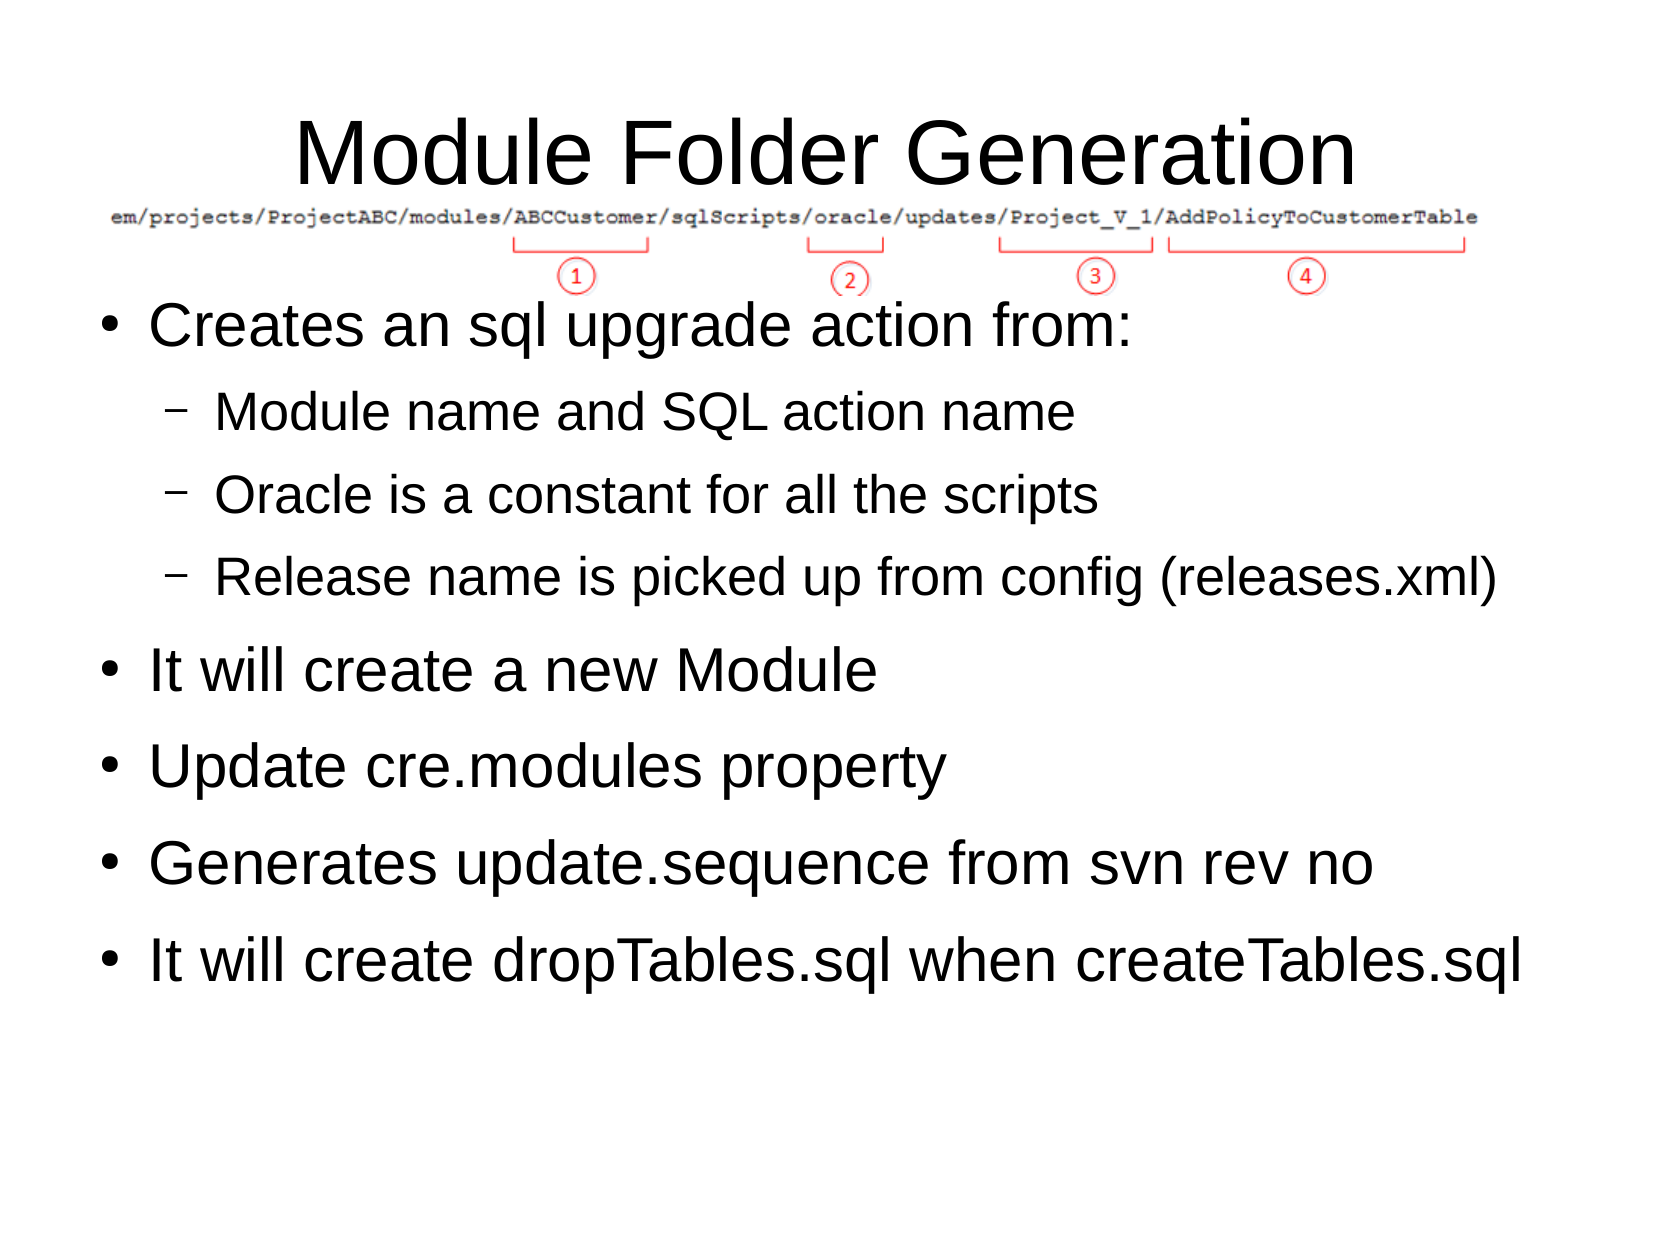

# Module Folder Generation
Creates an sql upgrade action from:
Module name and SQL action name
Oracle is a constant for all the scripts
Release name is picked up from config (releases.xml)
It will create a new Module
Update cre.modules property
Generates update.sequence from svn rev no
It will create dropTables.sql when createTables.sql